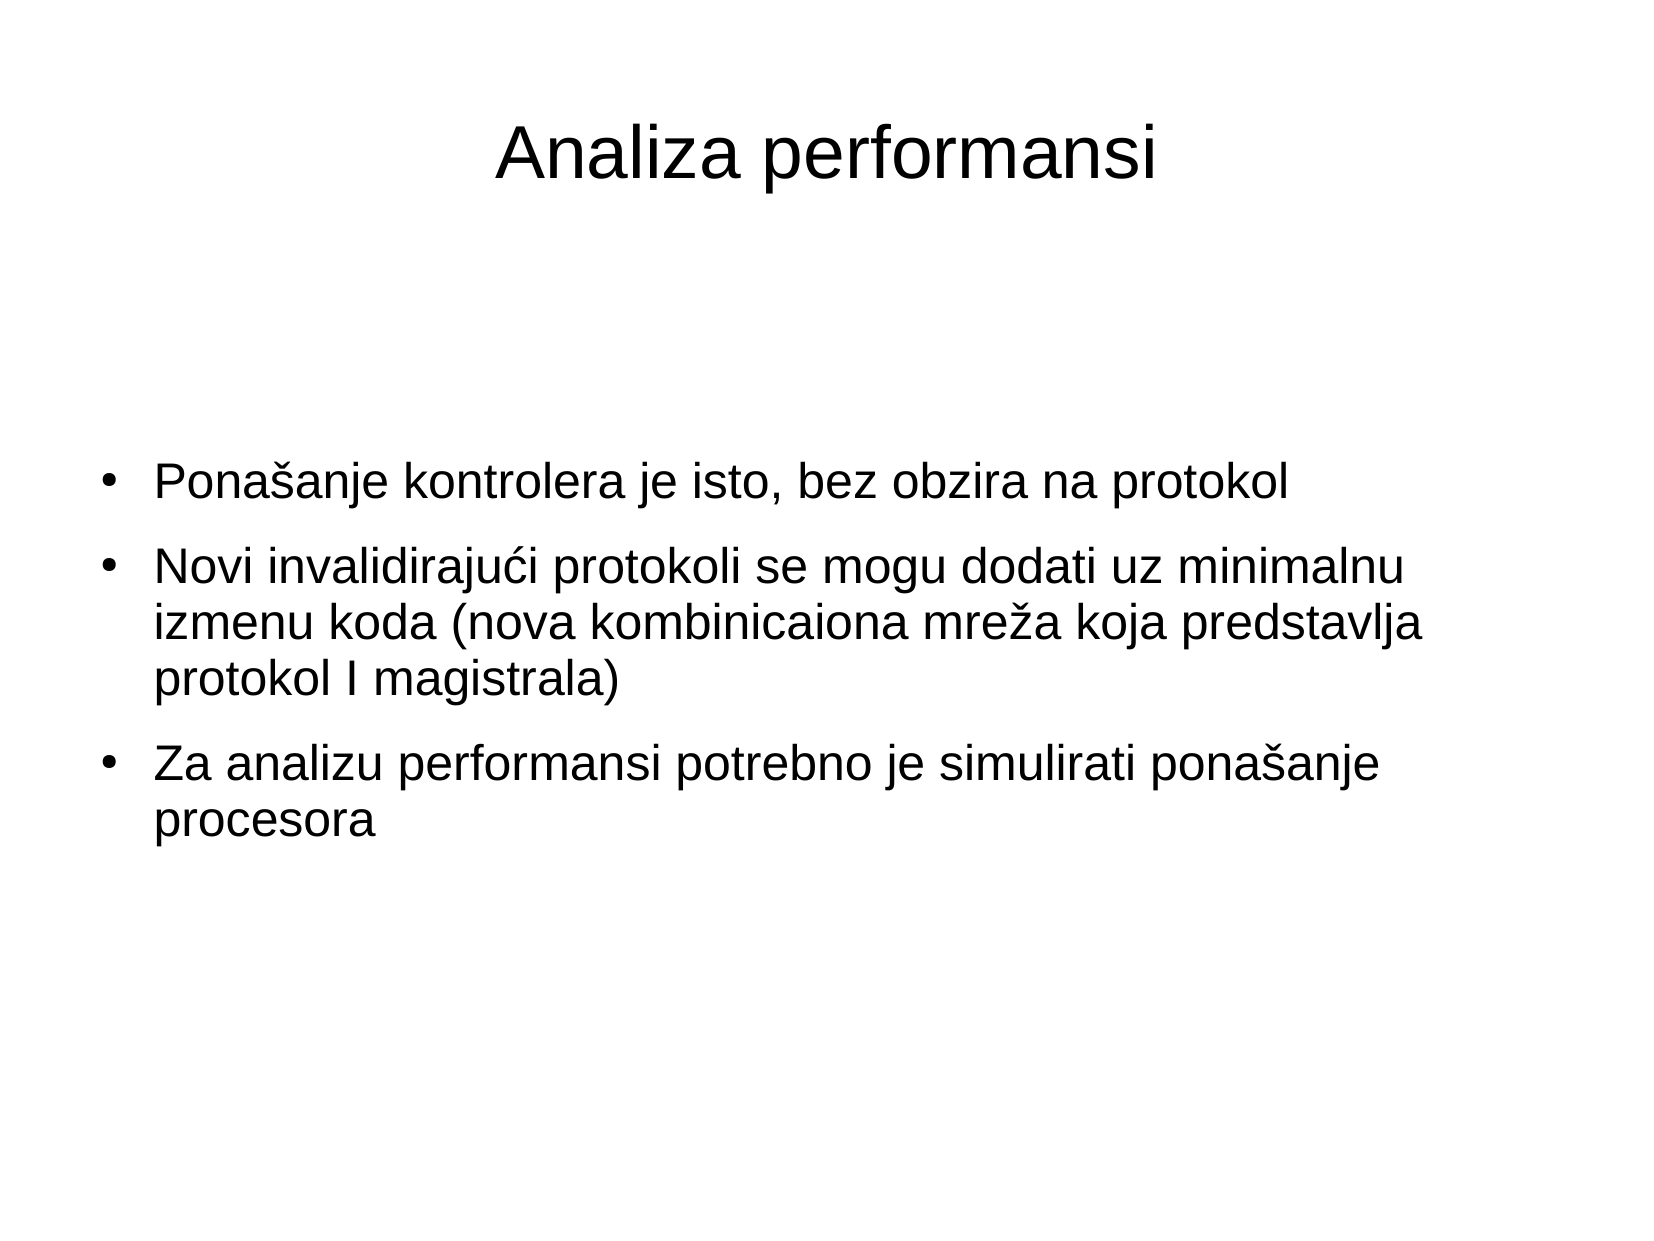

# Analiza performansi
Ponašanje kontrolera je isto, bez obzira na protokol
Novi invalidirajući protokoli se mogu dodati uz minimalnu izmenu koda (nova kombinicaiona mreža koja predstavlja protokol I magistrala)
Za analizu performansi potrebno je simulirati ponašanje procesora